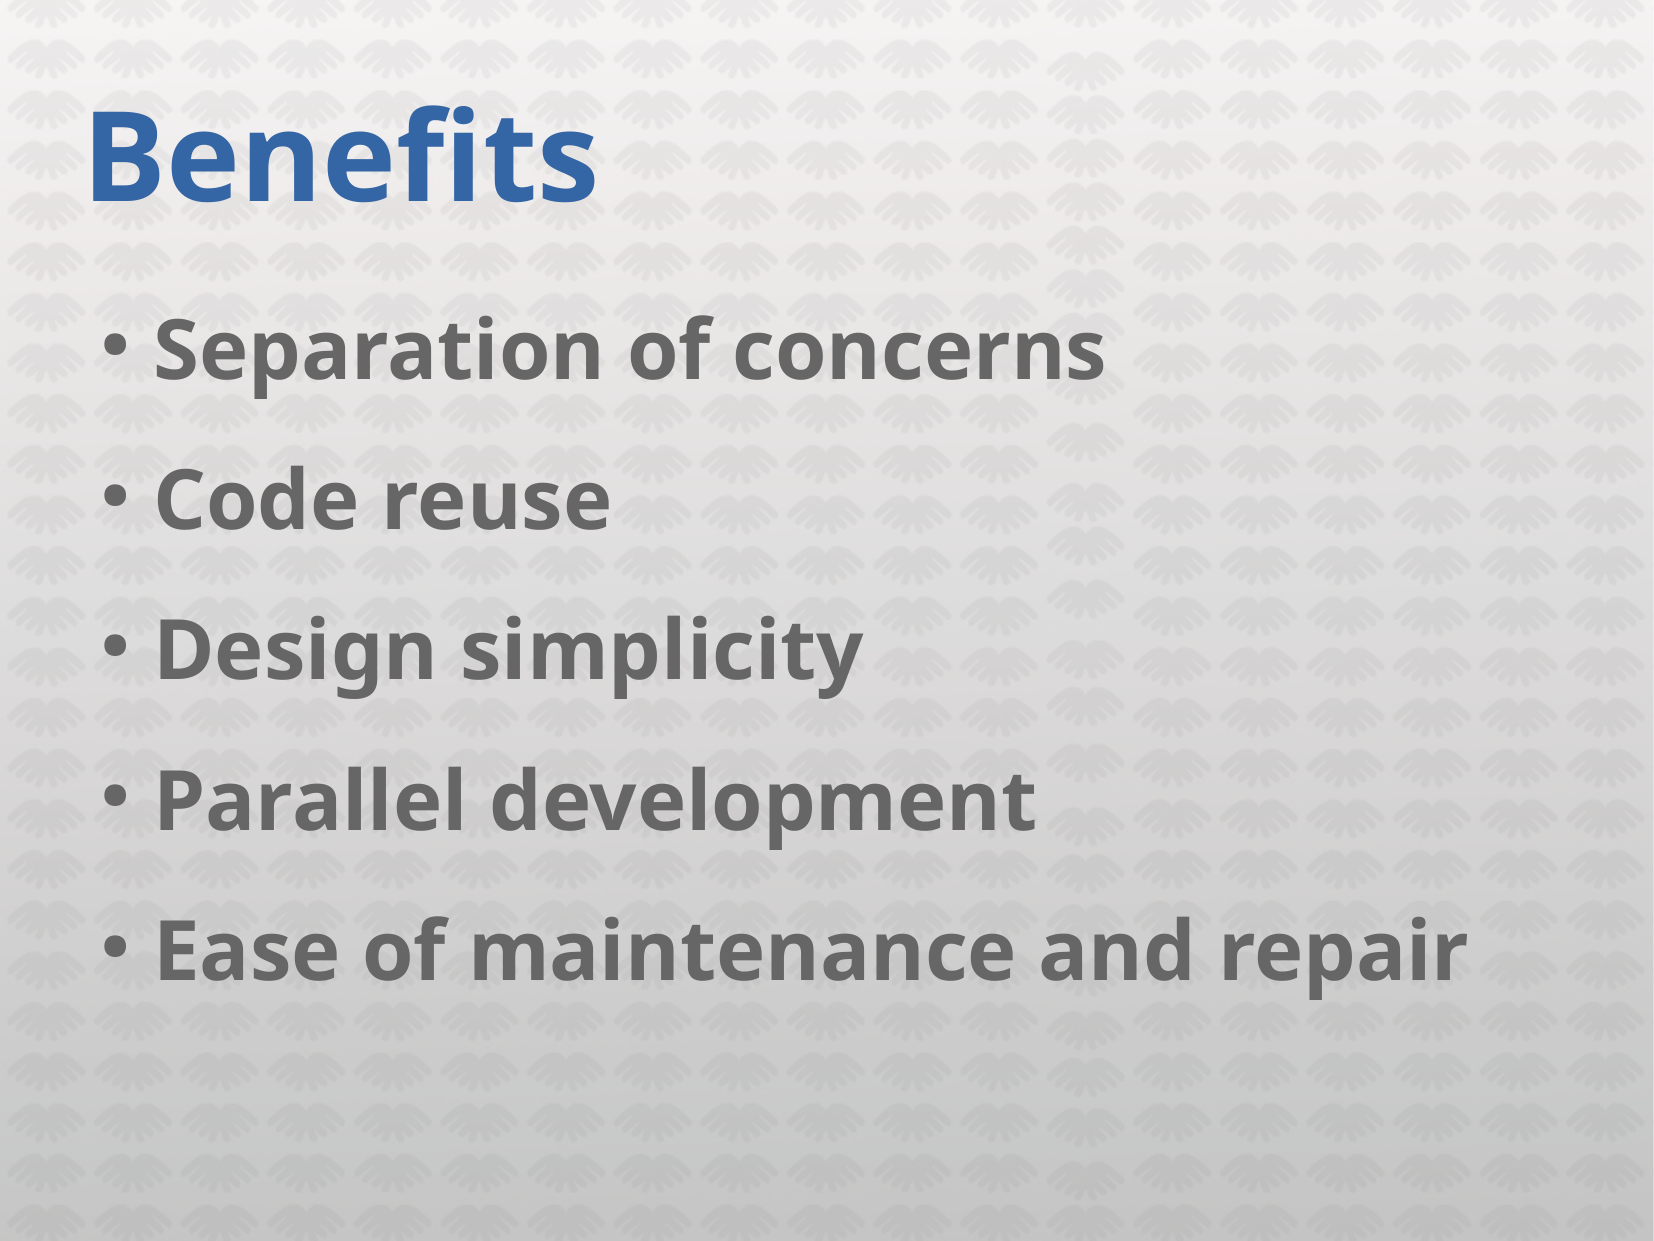

# Benefits
Separation of concerns
Code reuse
Design simplicity
Parallel development
Ease of maintenance and repair